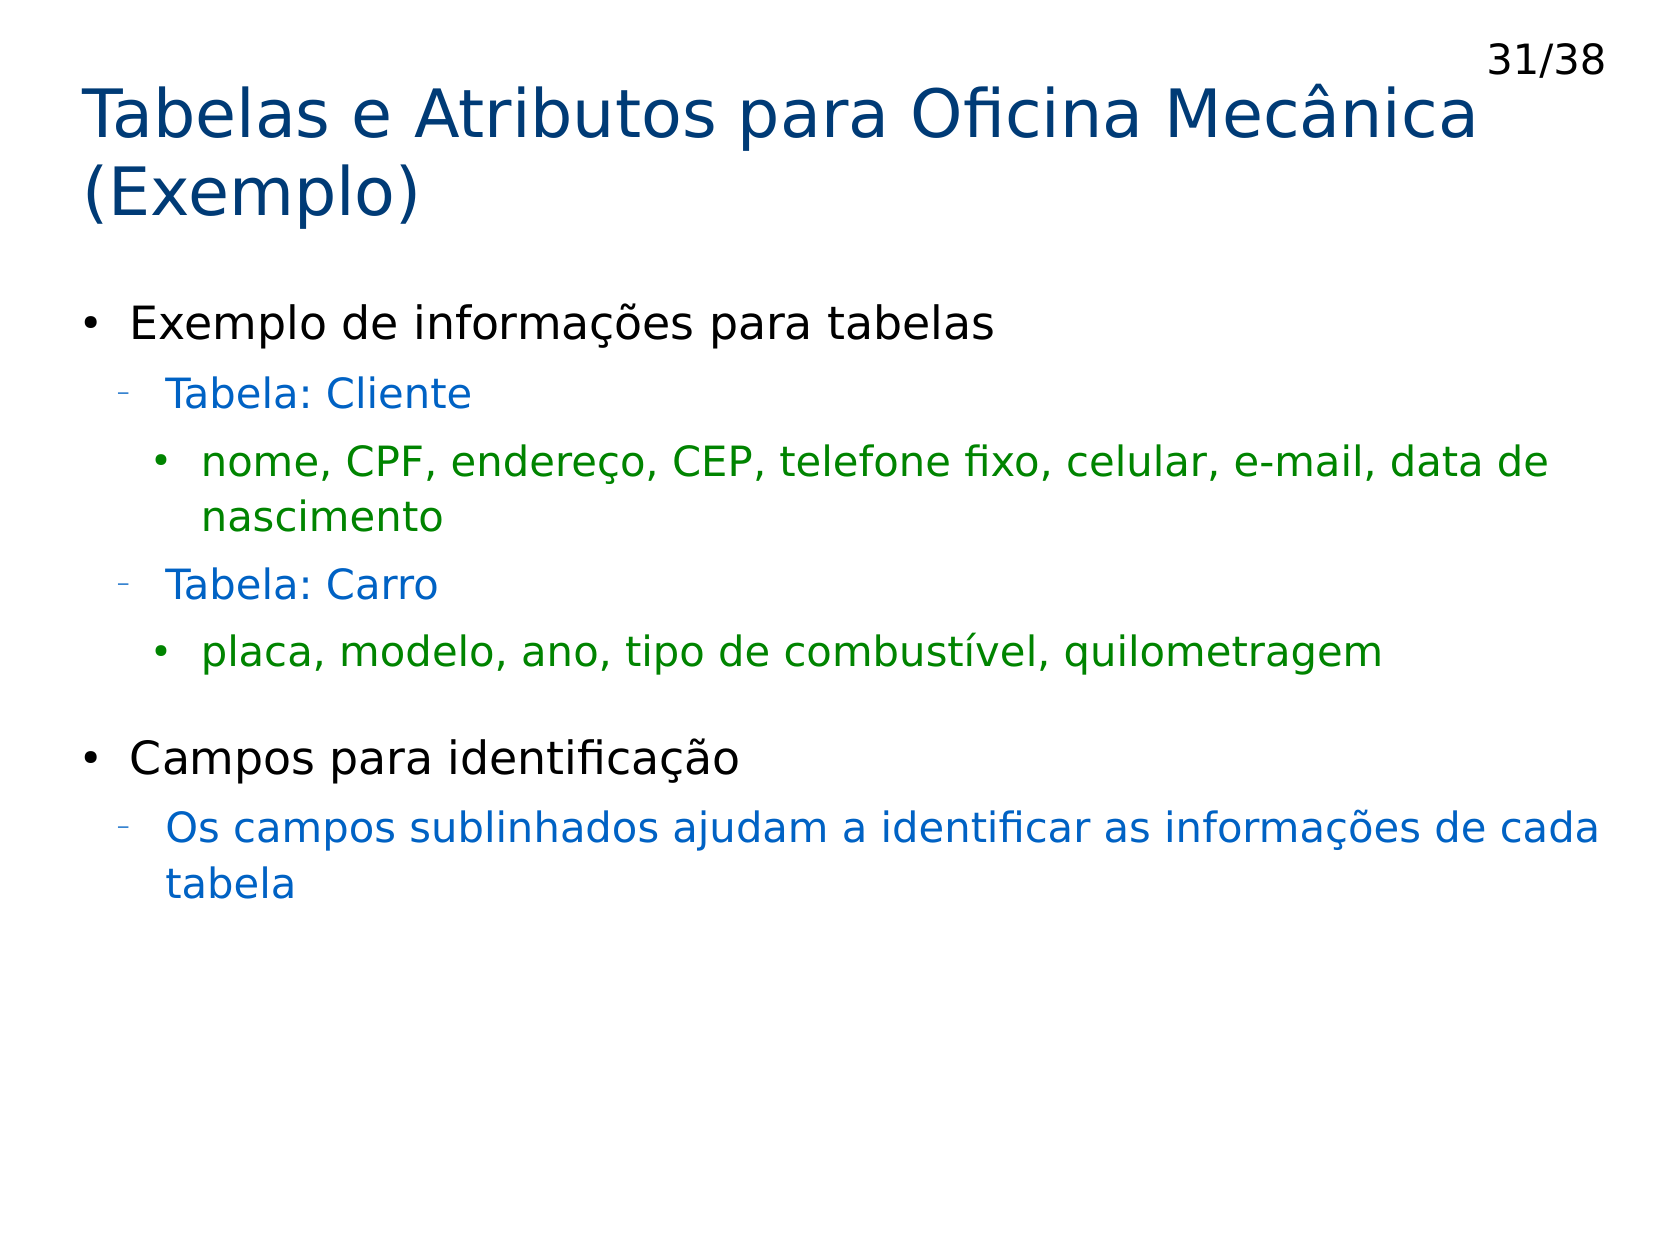

31
# Tabelas e Atributos para Oficina Mecânica (Exemplo)
Exemplo de informações para tabelas
Tabela: Cliente
nome, CPF, endereço, CEP, telefone fixo, celular, e-mail, data de nascimento
Tabela: Carro
placa, modelo, ano, tipo de combustível, quilometragem
Campos para identificação
Os campos sublinhados ajudam a identificar as informações de cada tabela